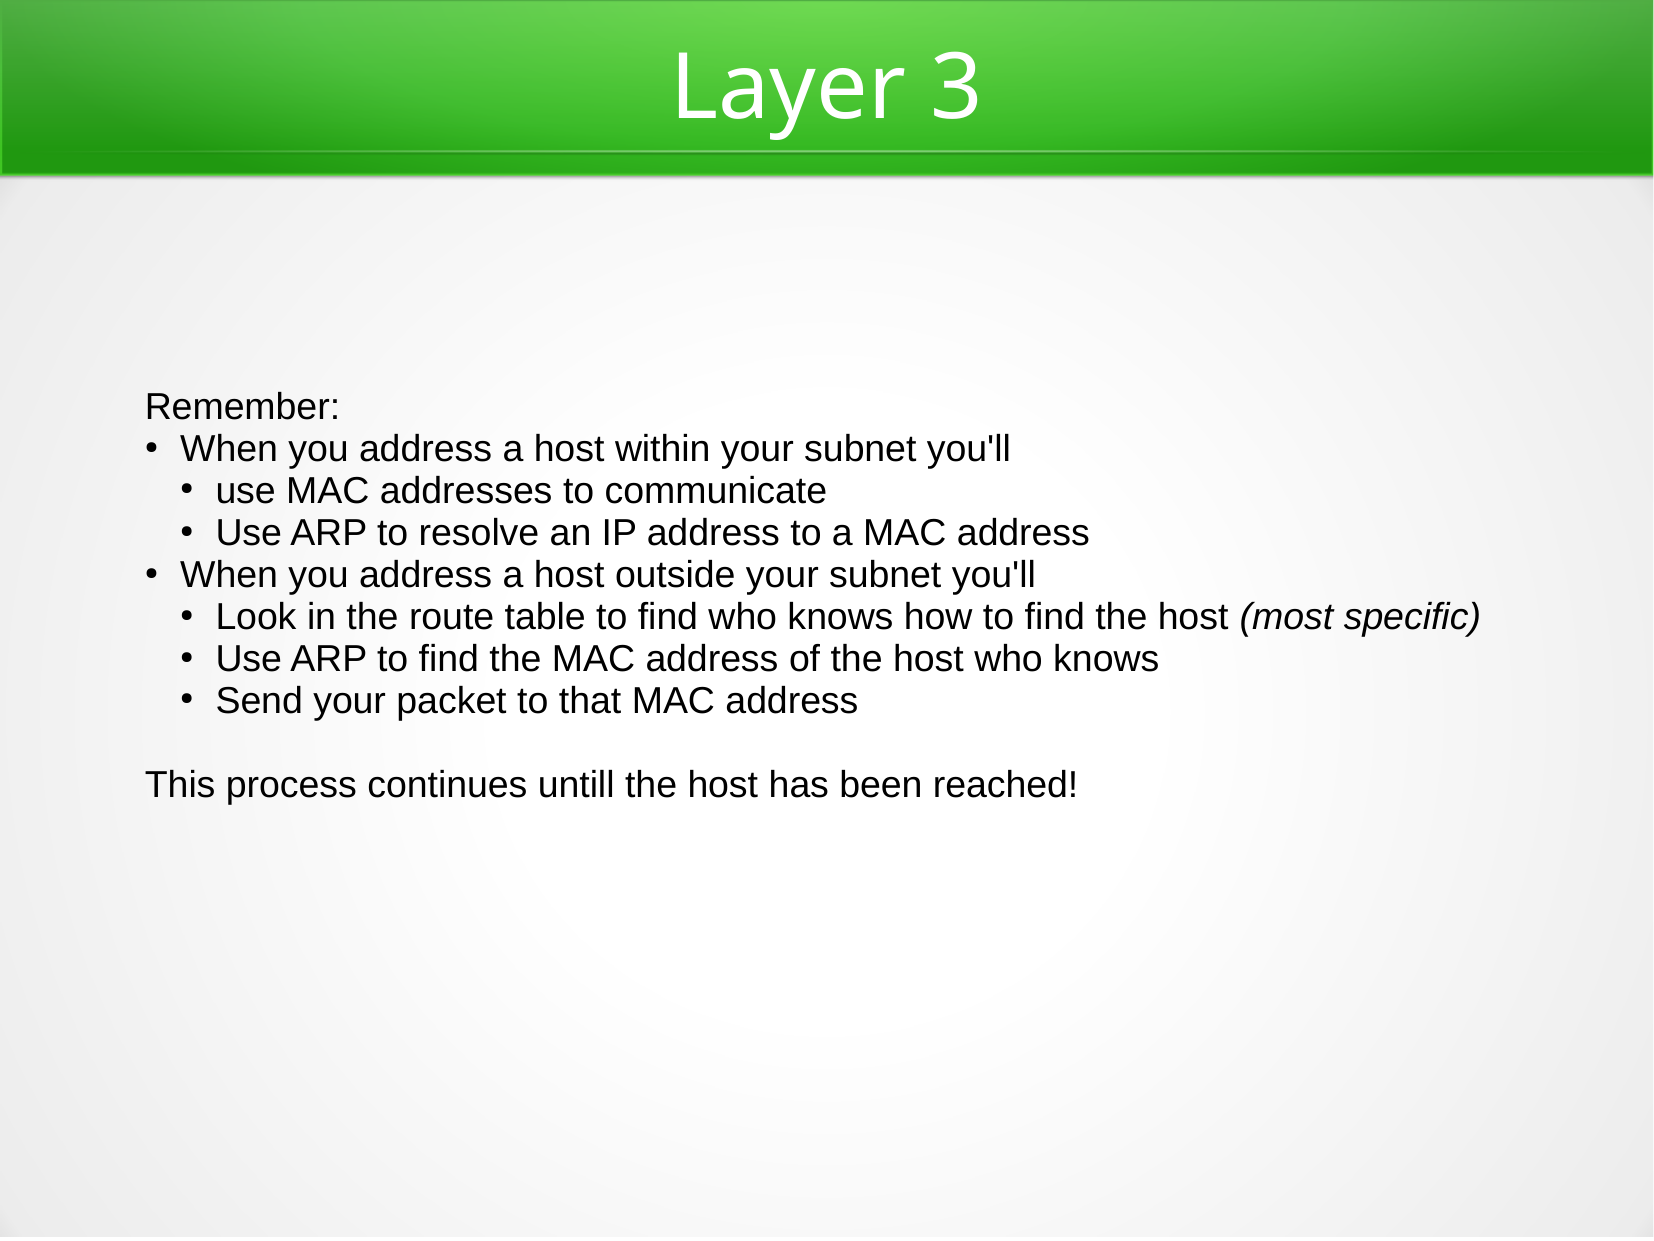

# Layer 3
Remember:
When you address a host within your subnet you'll
use MAC addresses to communicate
Use ARP to resolve an IP address to a MAC address
When you address a host outside your subnet you'll
Look in the route table to find who knows how to find the host (most specific)
Use ARP to find the MAC address of the host who knows
Send your packet to that MAC address
This process continues untill the host has been reached!